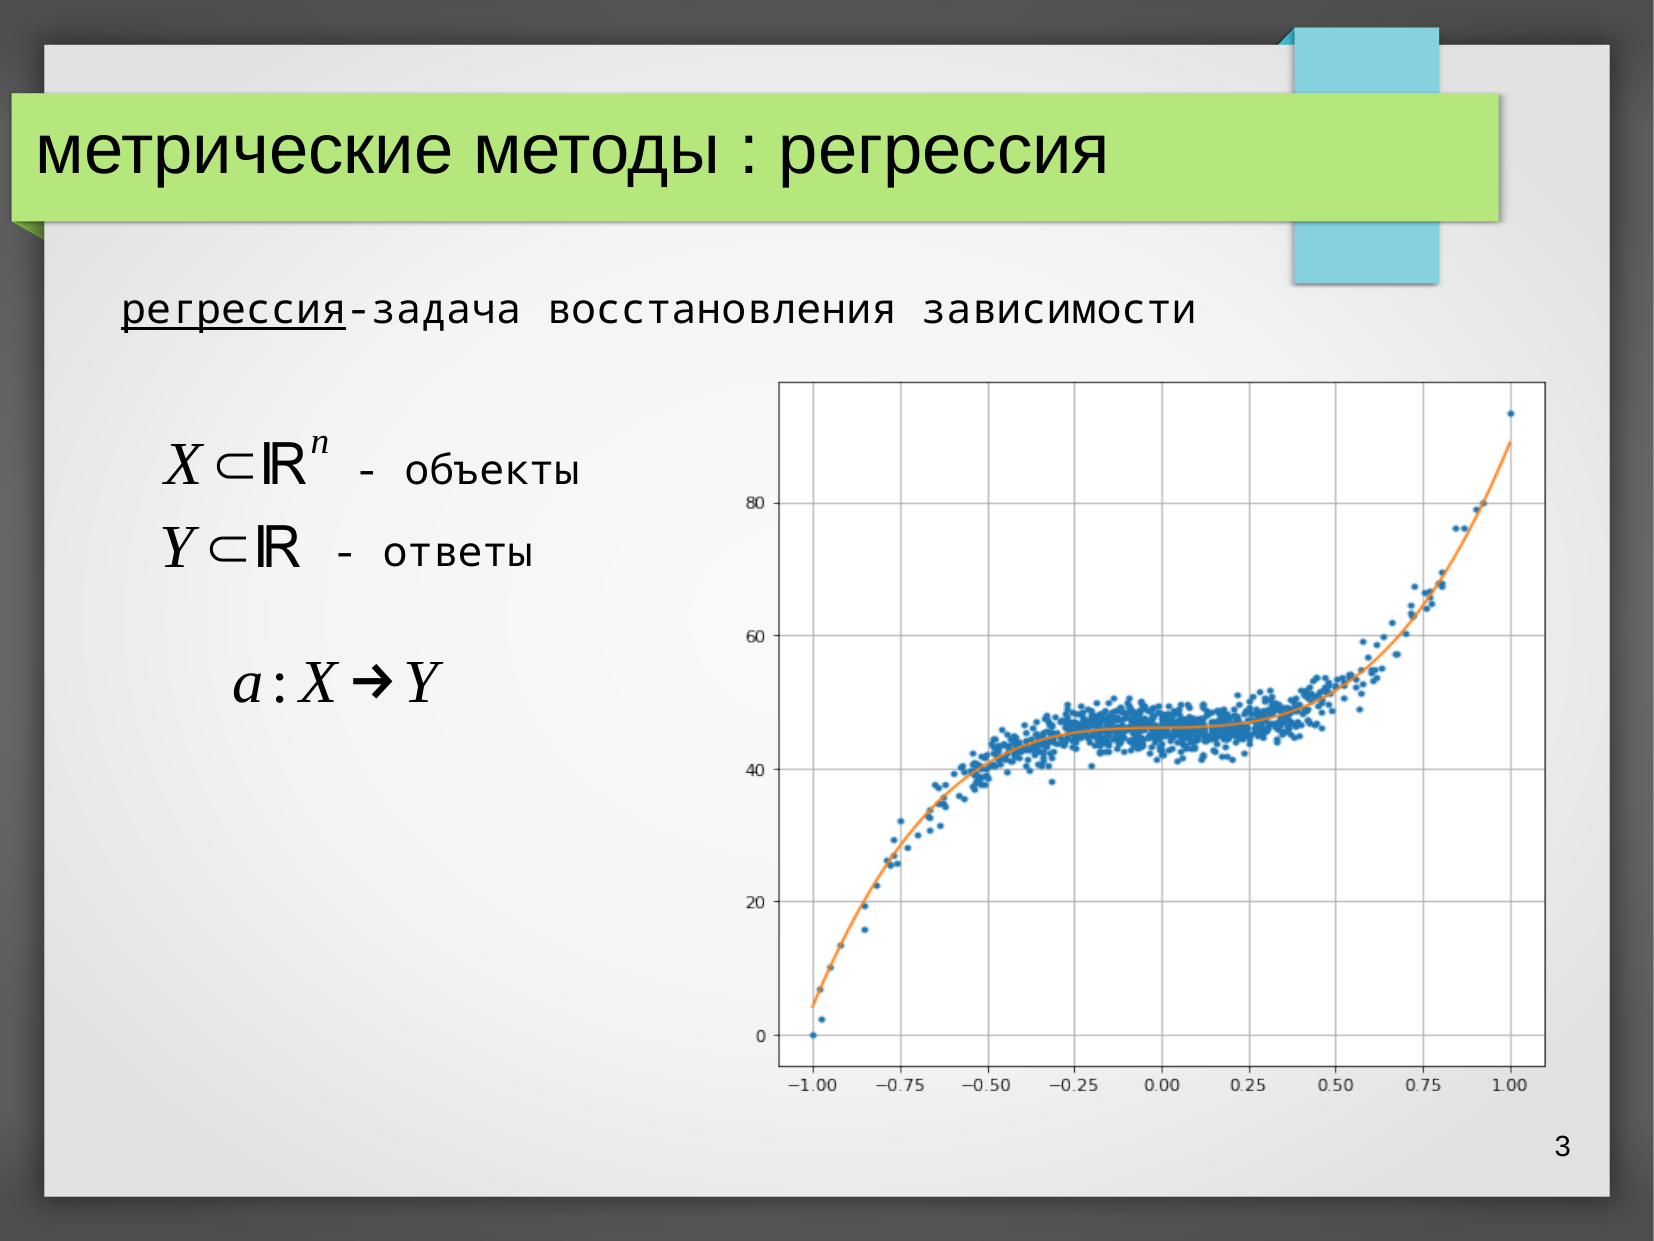

метрические методы : регрессия
регрессия-задача восстановления зависимости
# - объекты
- ответы
3